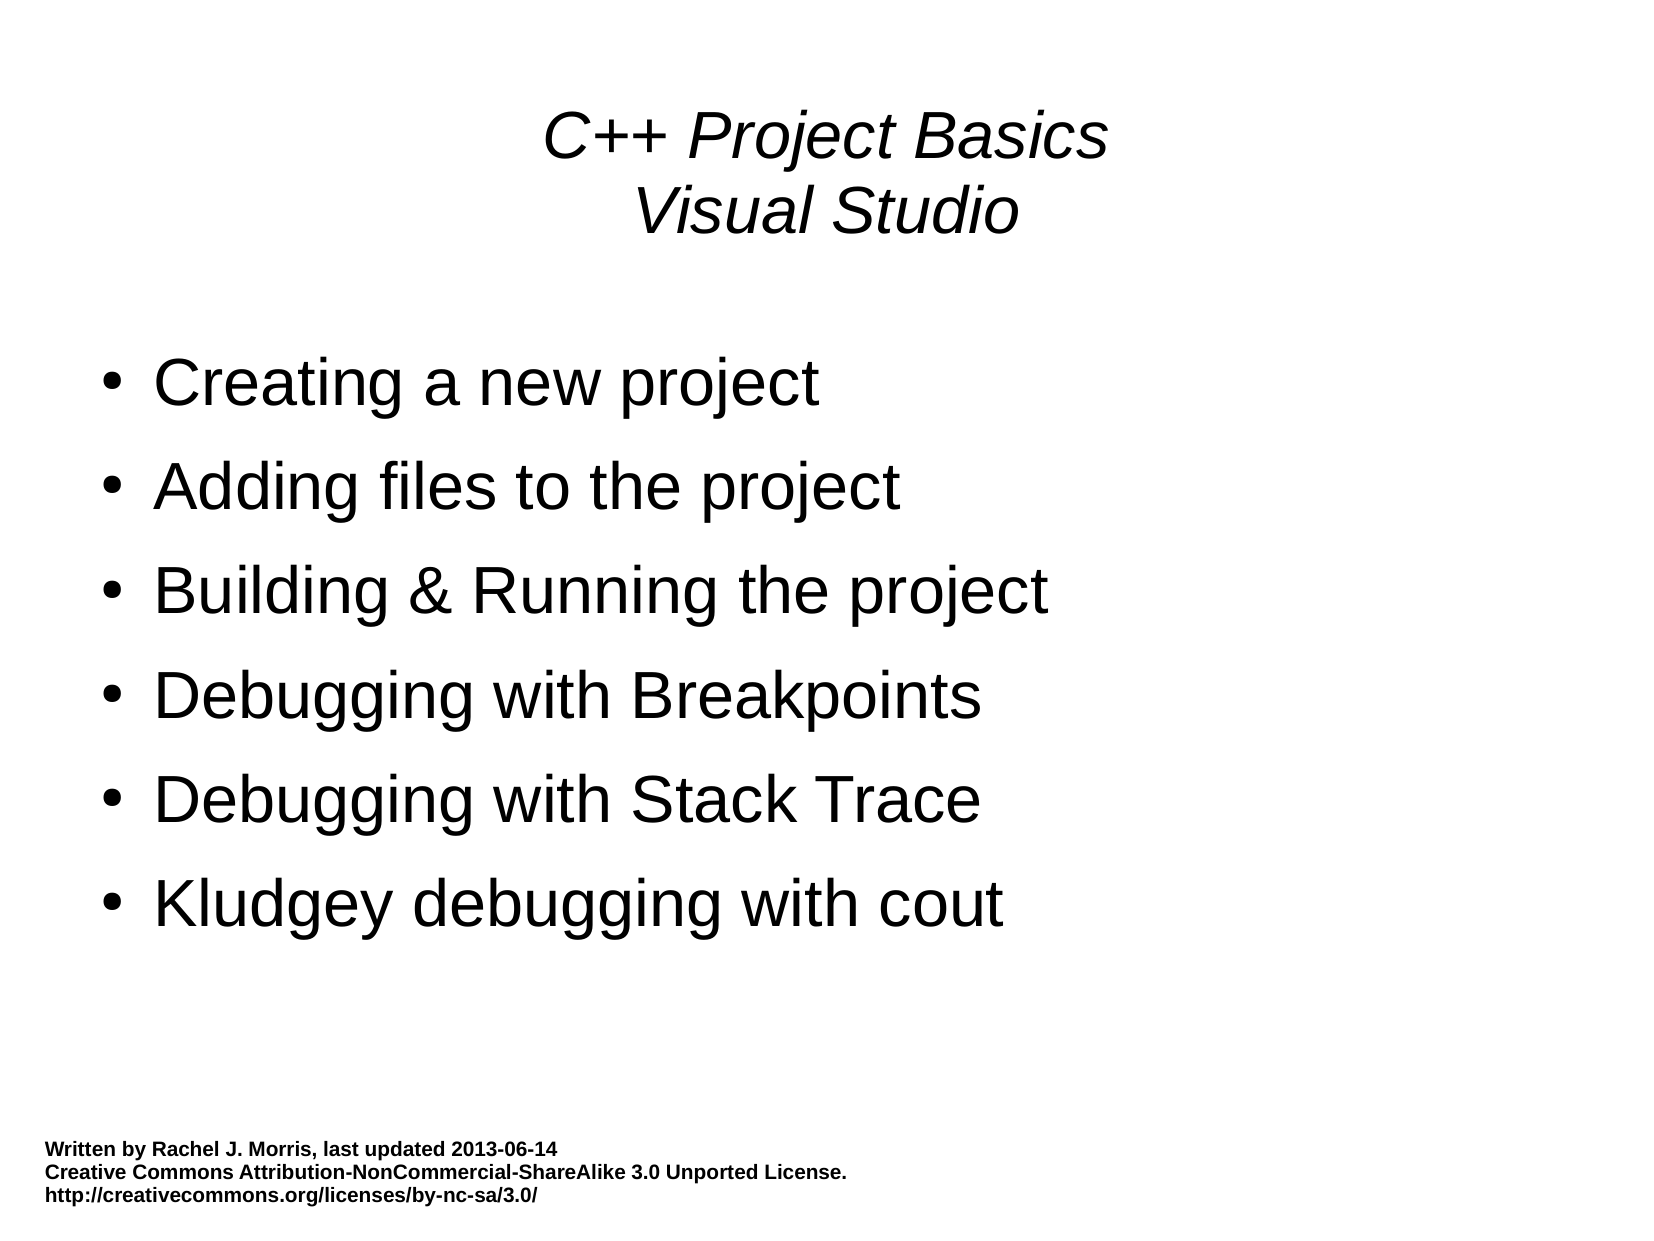

# C++ Project Basics Visual Studio
Creating a new project
Adding files to the project
Building & Running the project
Debugging with Breakpoints
Debugging with Stack Trace
Kludgey debugging with cout